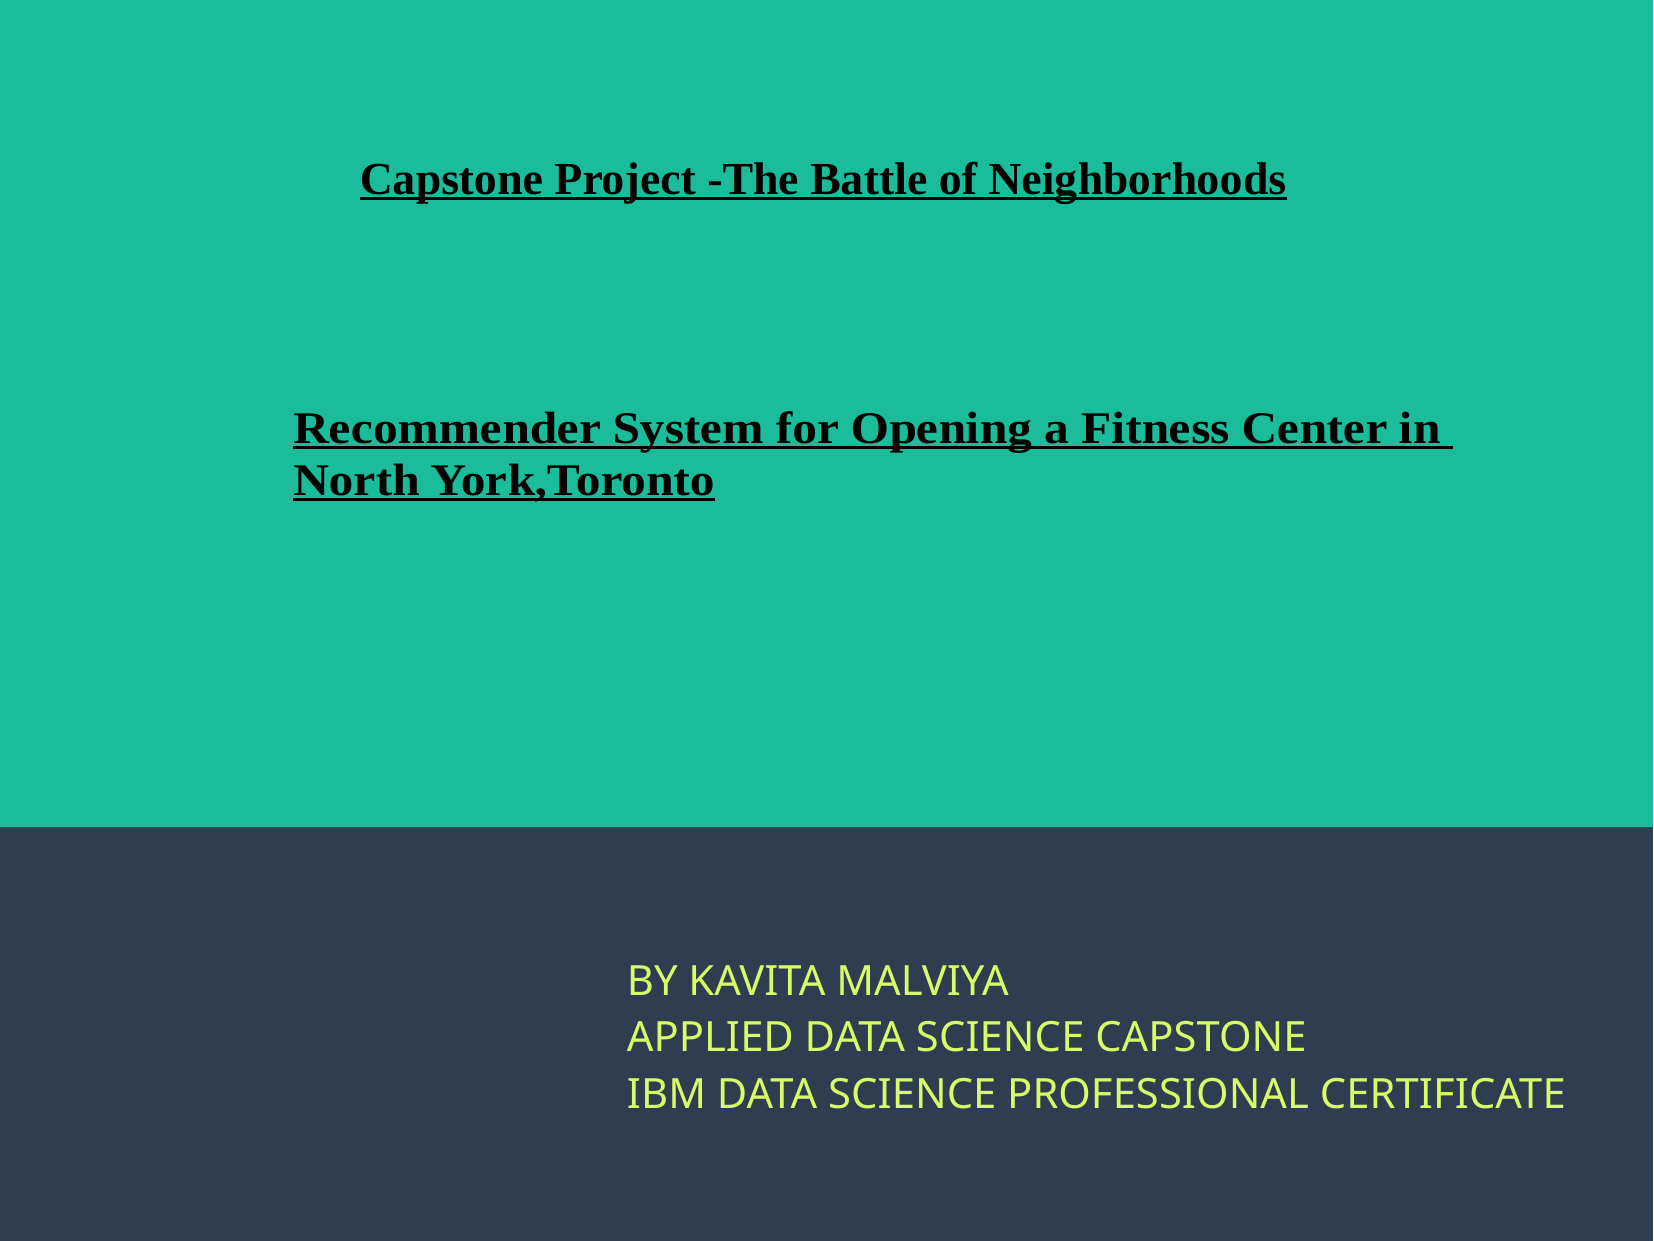

By Kavita Malviya
Applied Data Science Capstone
IBM Data Science Professional Certificate